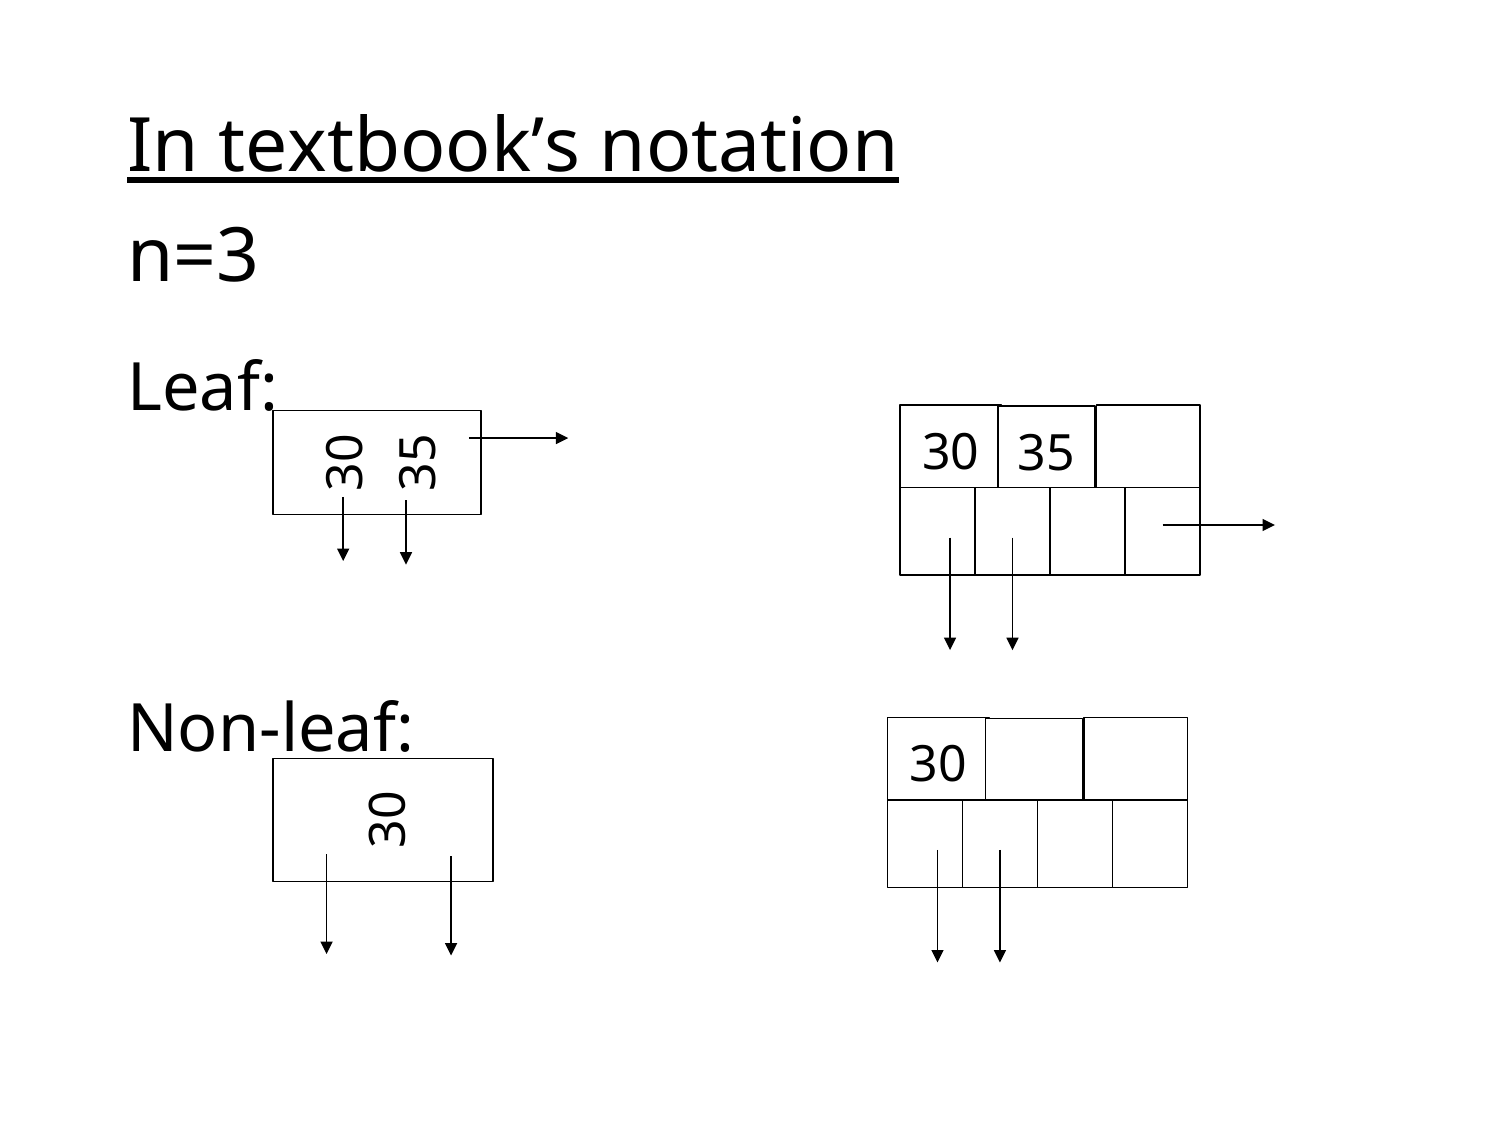

# In textbook’s notation			n=3
Leaf:
Non-leaf:
30
35
30
35
30
30